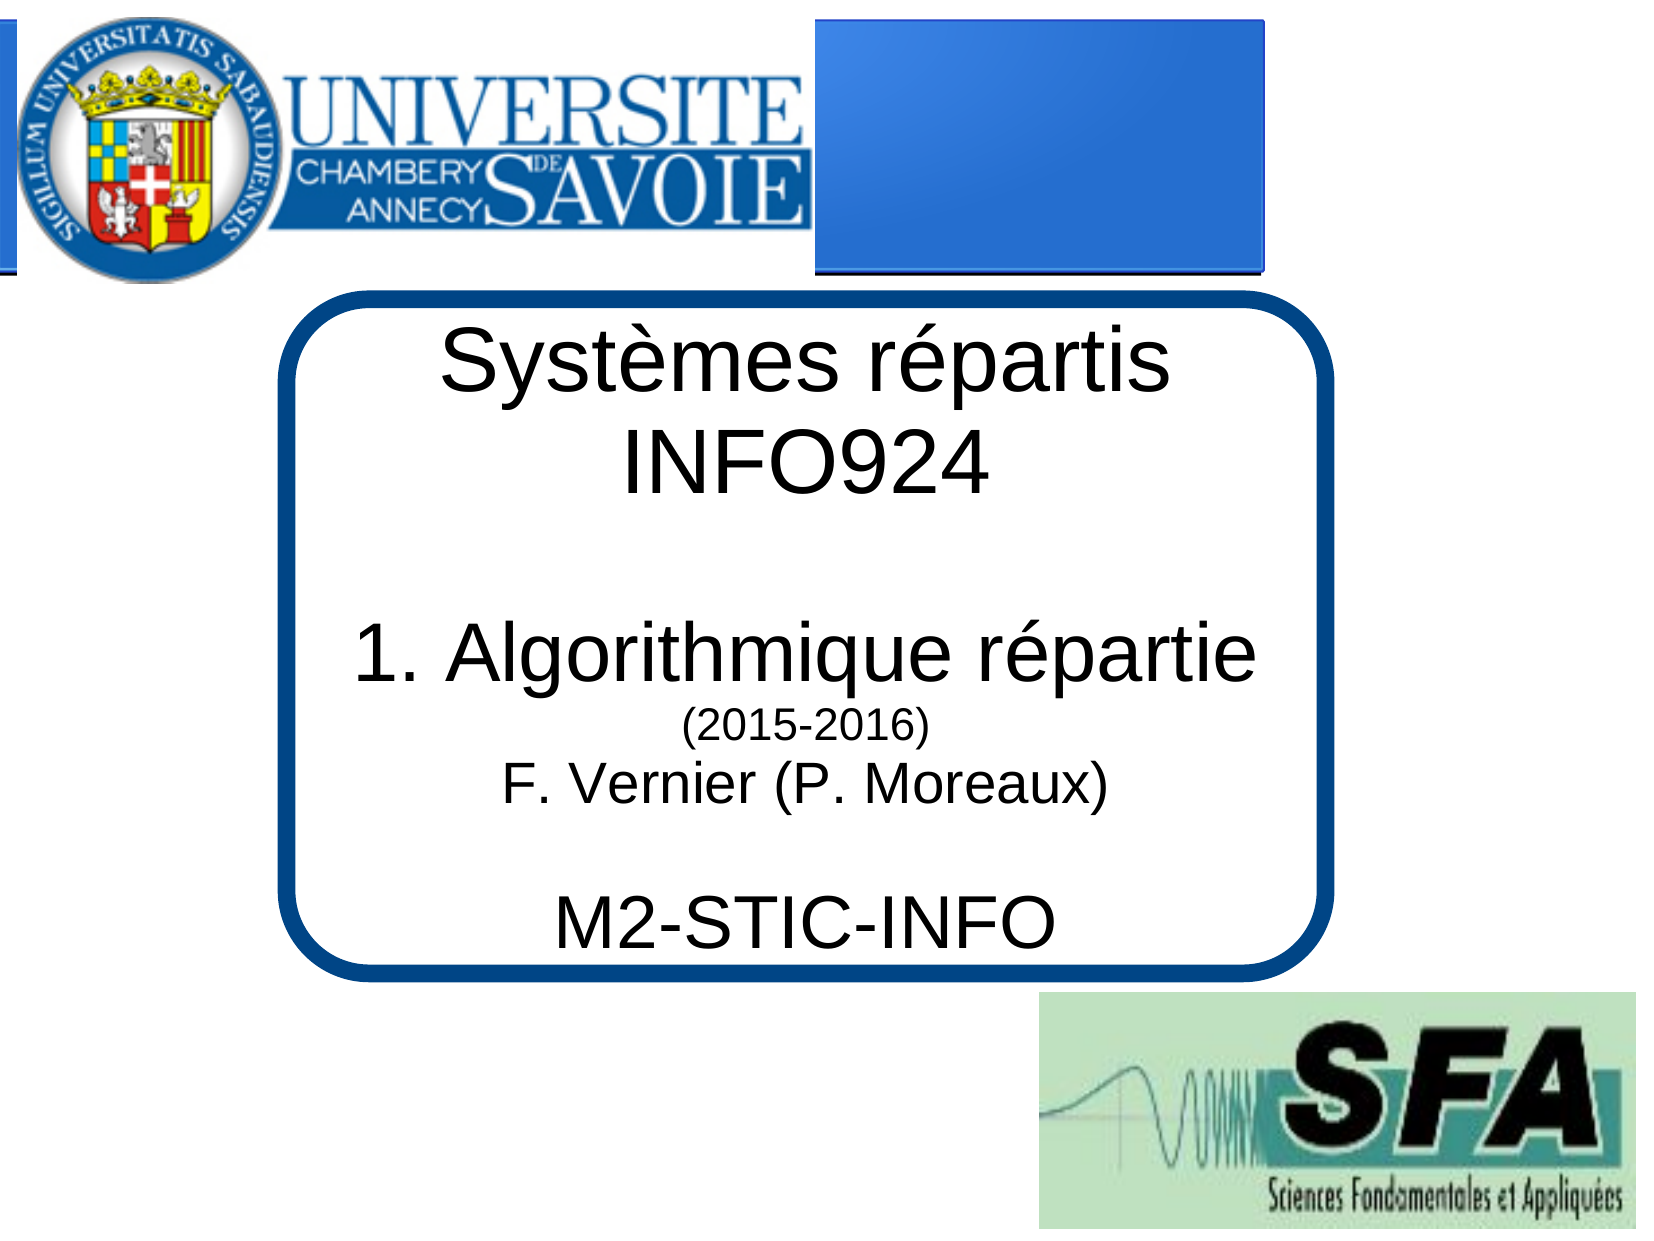

Systèmes répartis
INFO924
1. Algorithmique répartie
(2015-2016)
F. Vernier (P. Moreaux)
M2-STIC-INFO